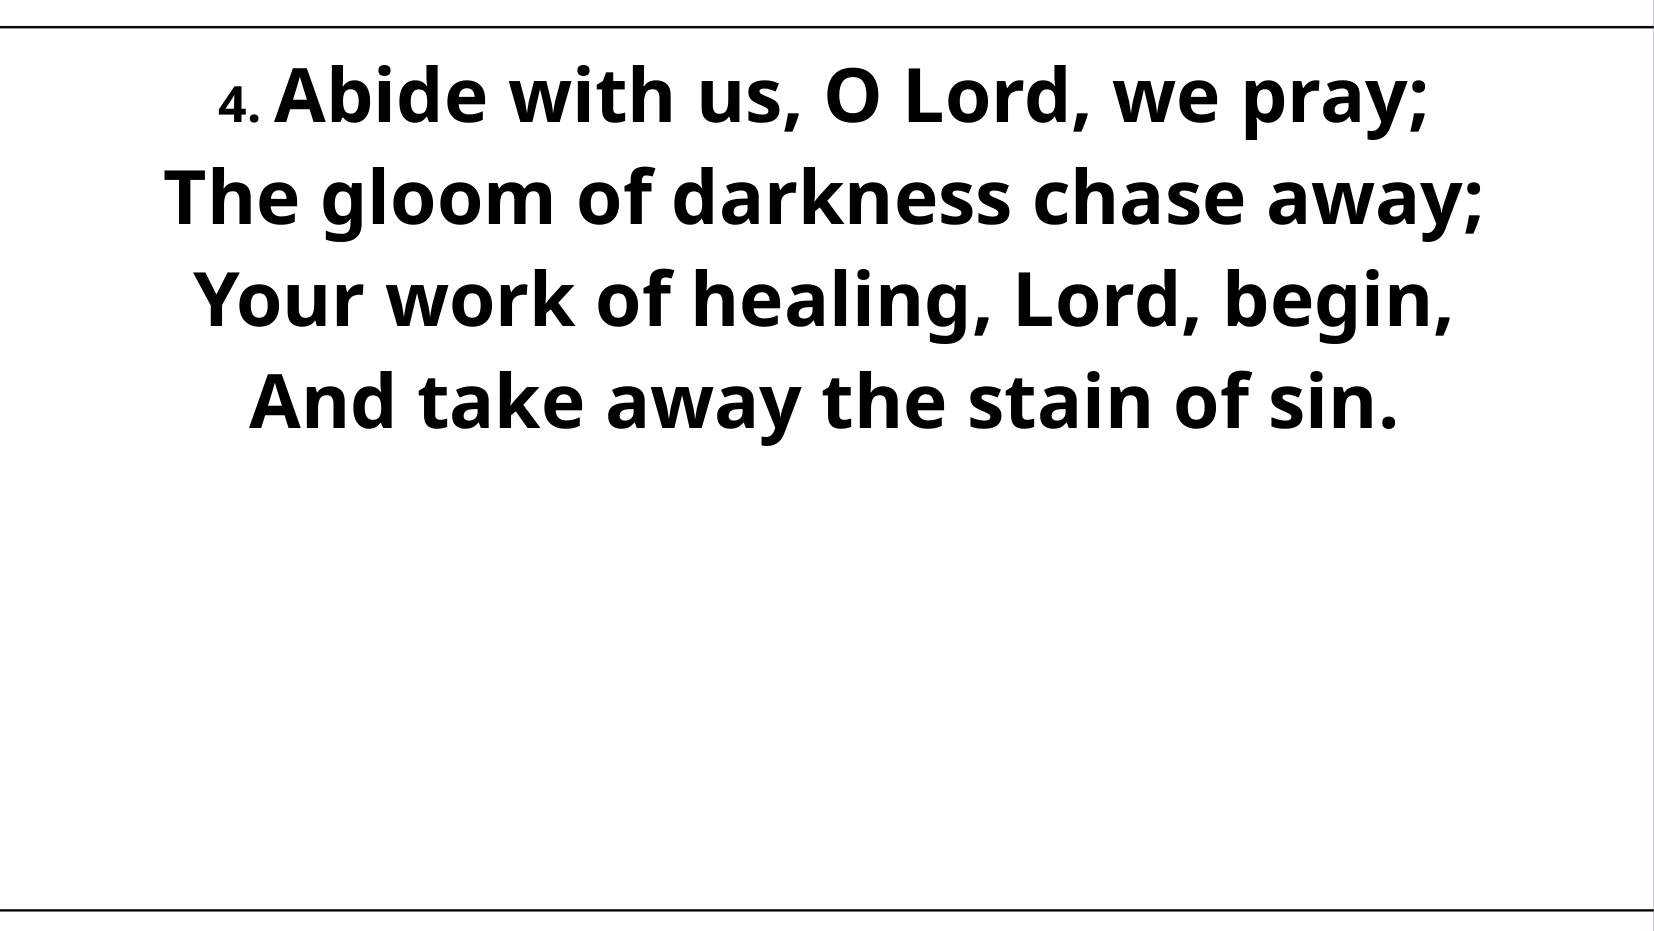

4. Abide with us, O Lord, we pray;
The gloom of darkness chase away;
Your work of healing, Lord, begin,
And take away the stain of sin.